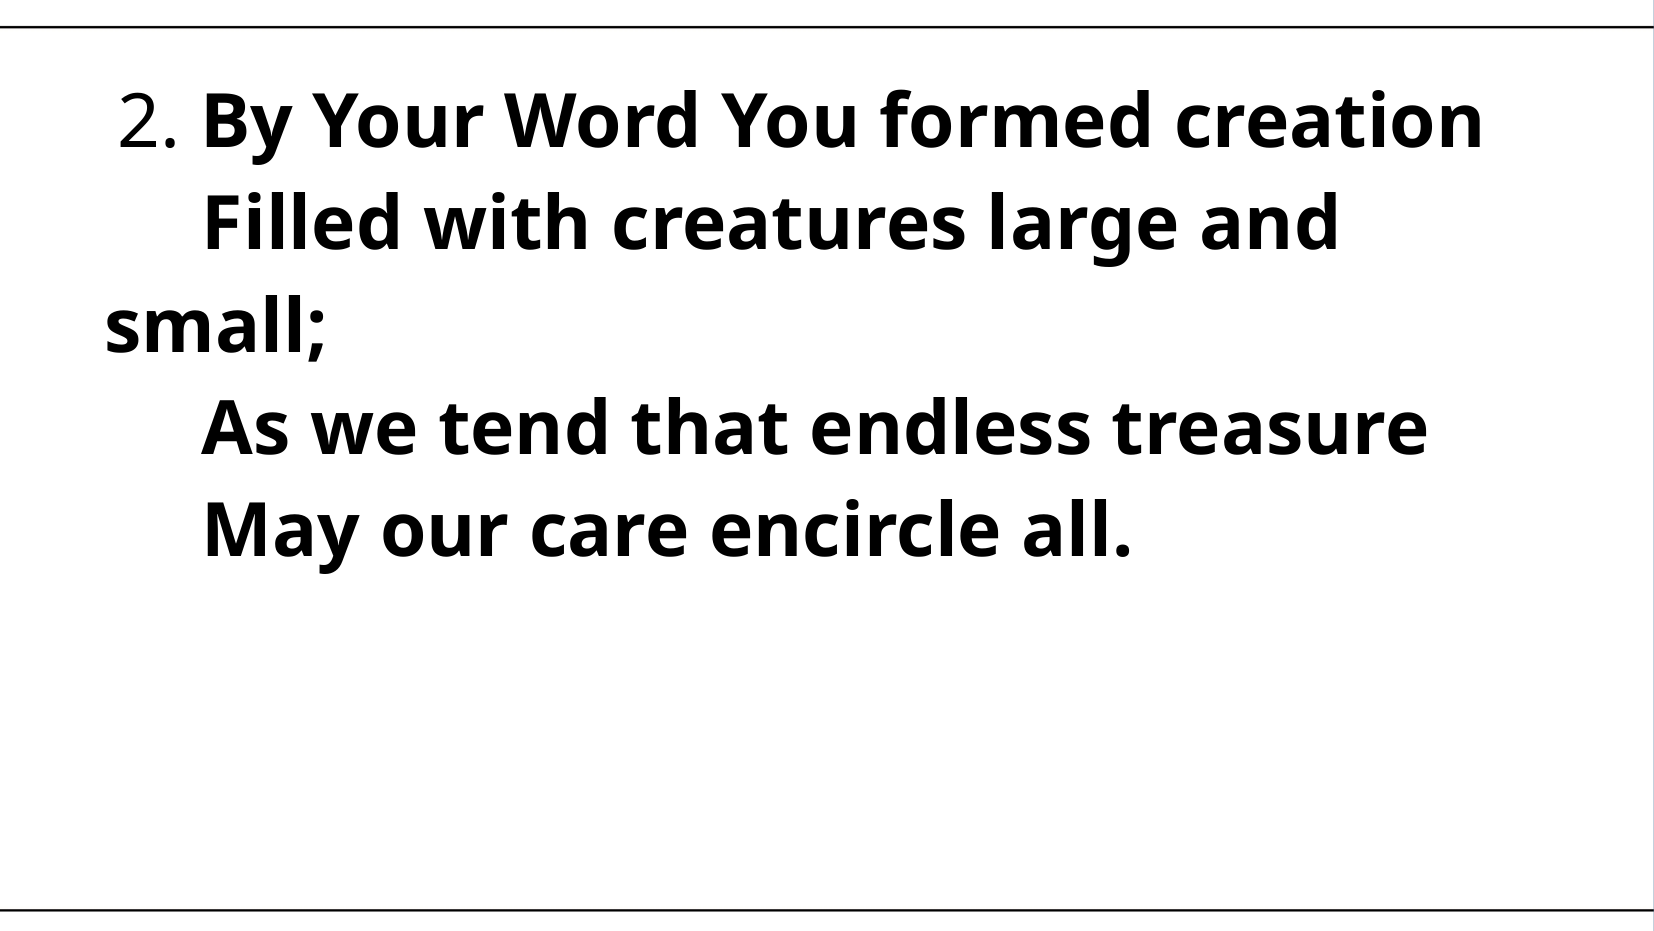

2. By Your Word You formed creation
 Filled with creatures large and small;
 As we tend that endless treasure
 May our care encircle all.